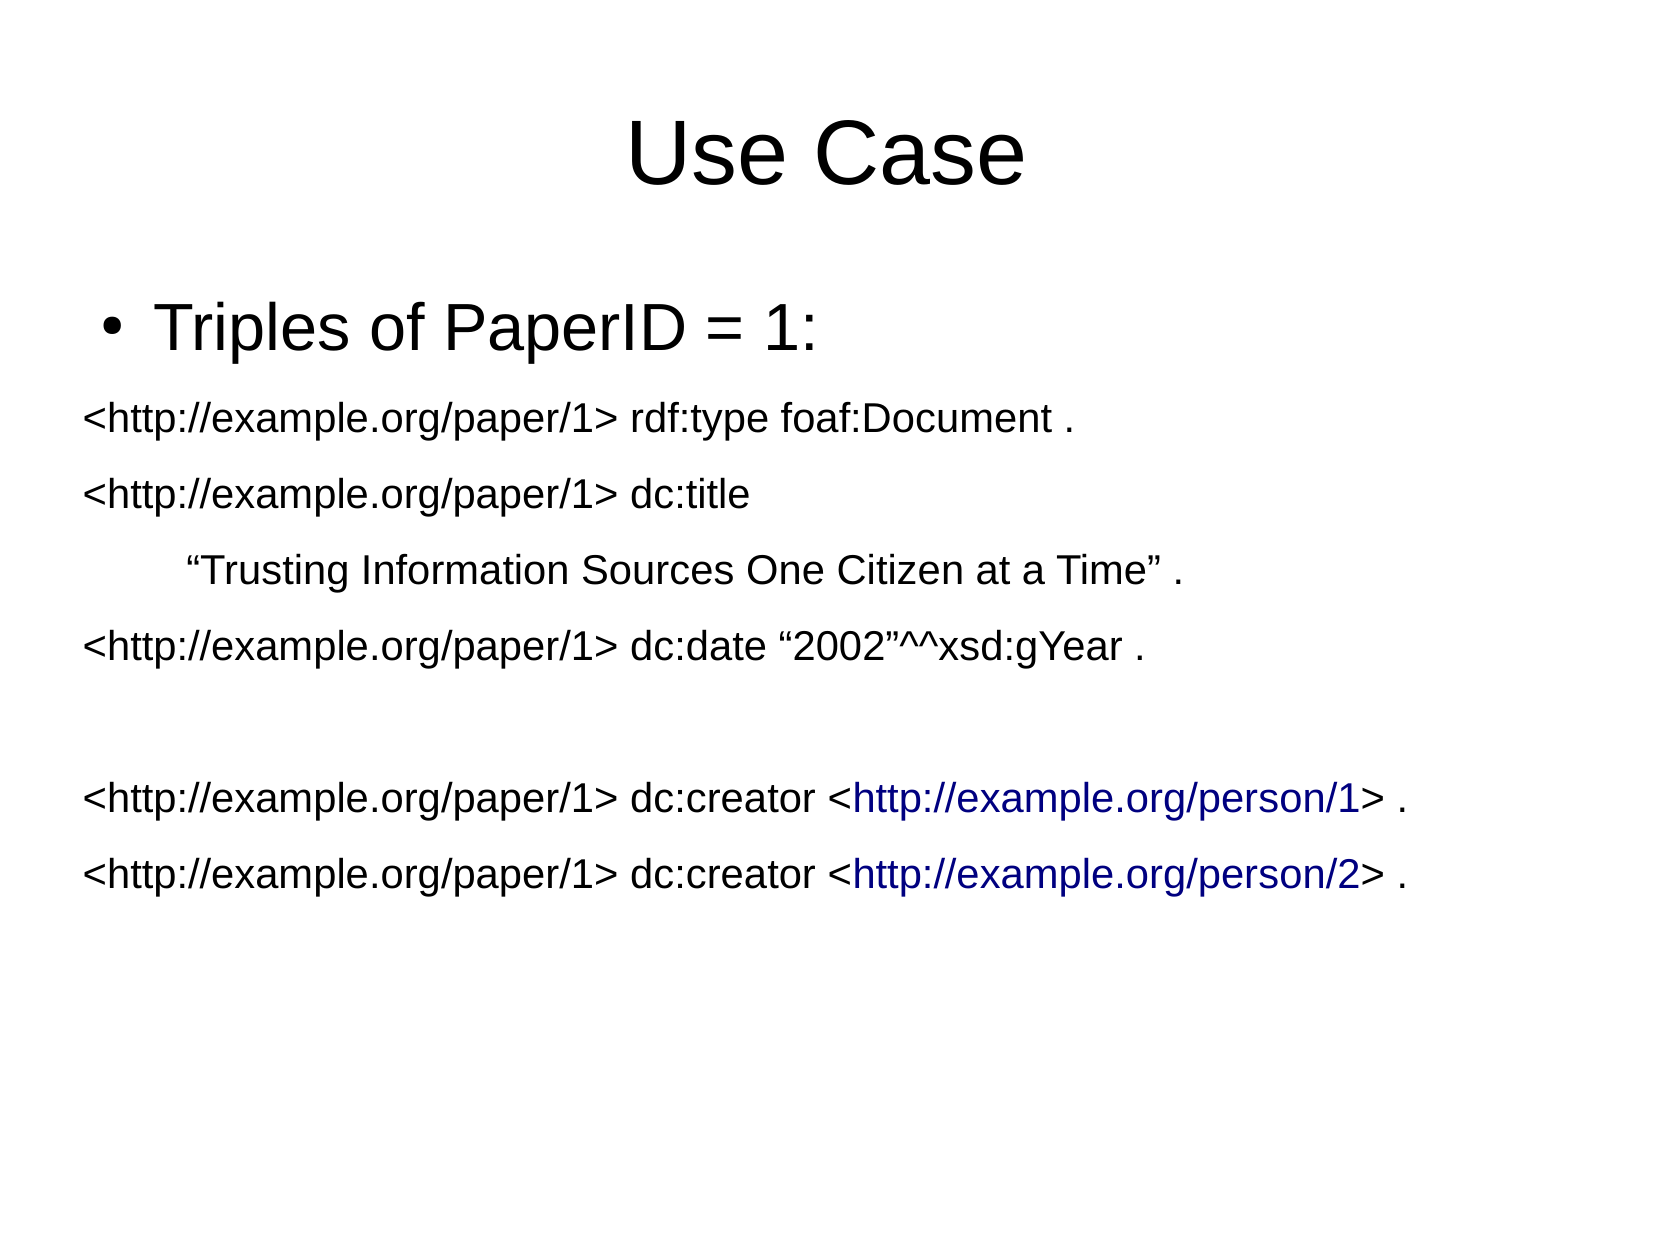

# Use Case
Triples of PaperID = 1:
<http://example.org/paper/1> rdf:type foaf:Document .
<http://example.org/paper/1> dc:title
 “Trusting Information Sources One Citizen at a Time” .
<http://example.org/paper/1> dc:date “2002”^^xsd:gYear .
<http://example.org/paper/1> dc:creator <http://example.org/person/1> .
<http://example.org/paper/1> dc:creator <http://example.org/person/2> .